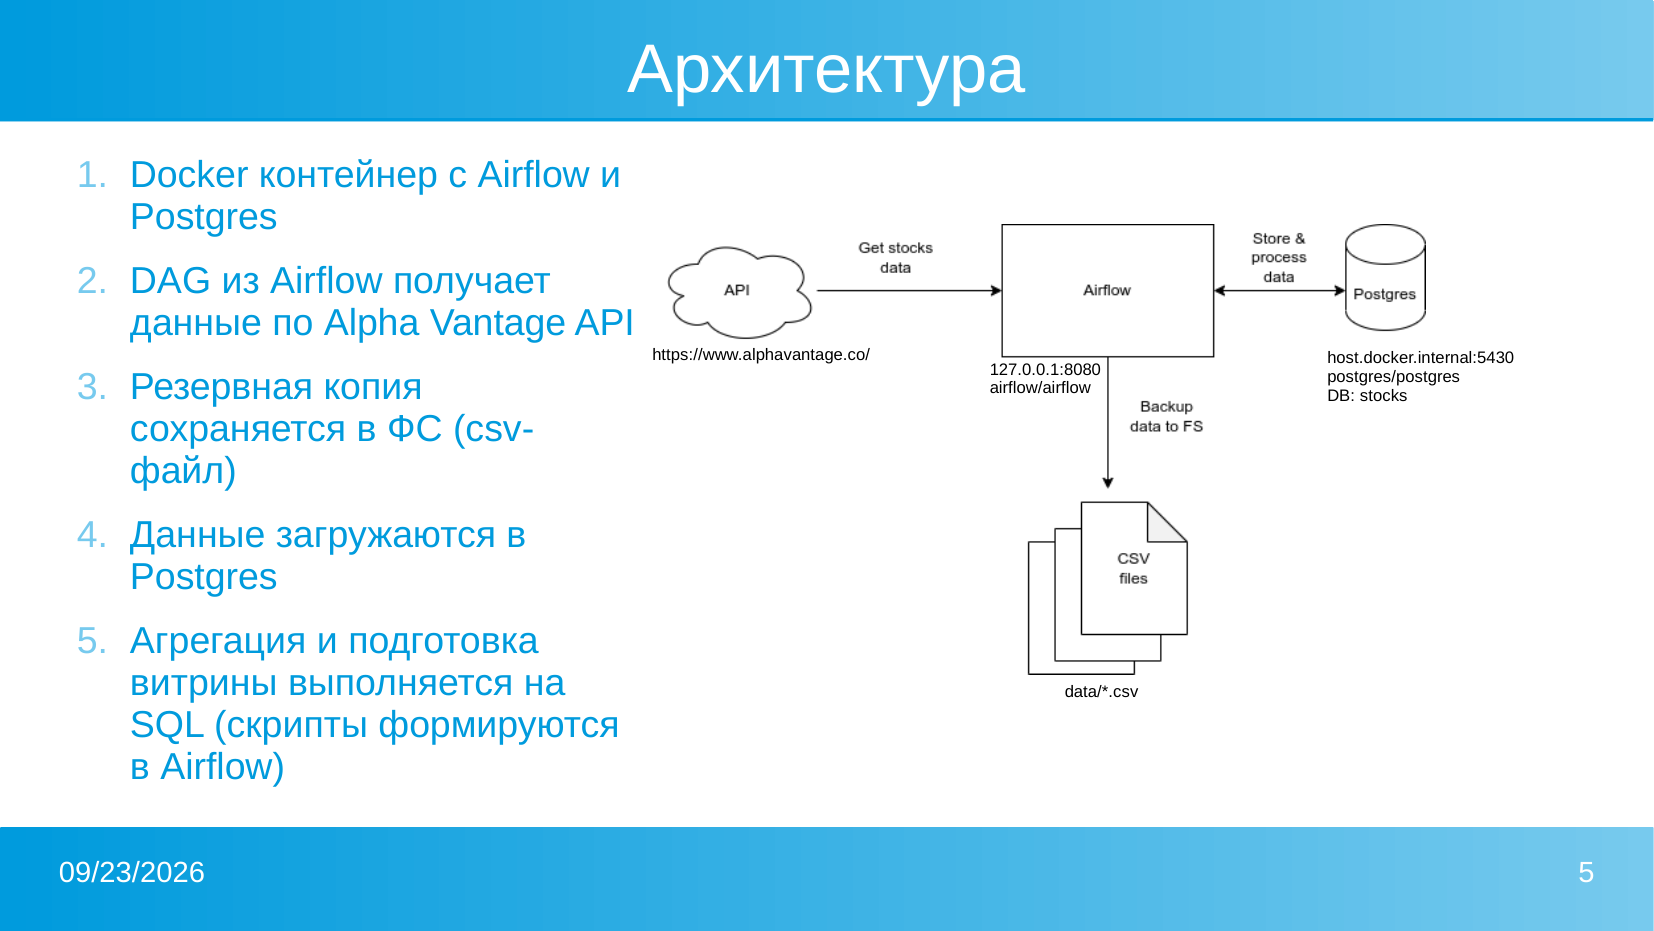

# Архитектура
Docker контейнер с Airflow и Postgres
DAG из Airflow получает данные по Alpha Vantage API
Резервная копия сохраняется в ФС (csv-файл)
Данные загружаются в Postgres
Агрегация и подготовка витрины выполняется на SQL (скрипты формируются в Airflow)
https://www.alphavantage.co/
host.docker.internal:5430
postgres/postgres
DB: stocks
127.0.0.1:8080
airflow/airflow
data/*.csv
5